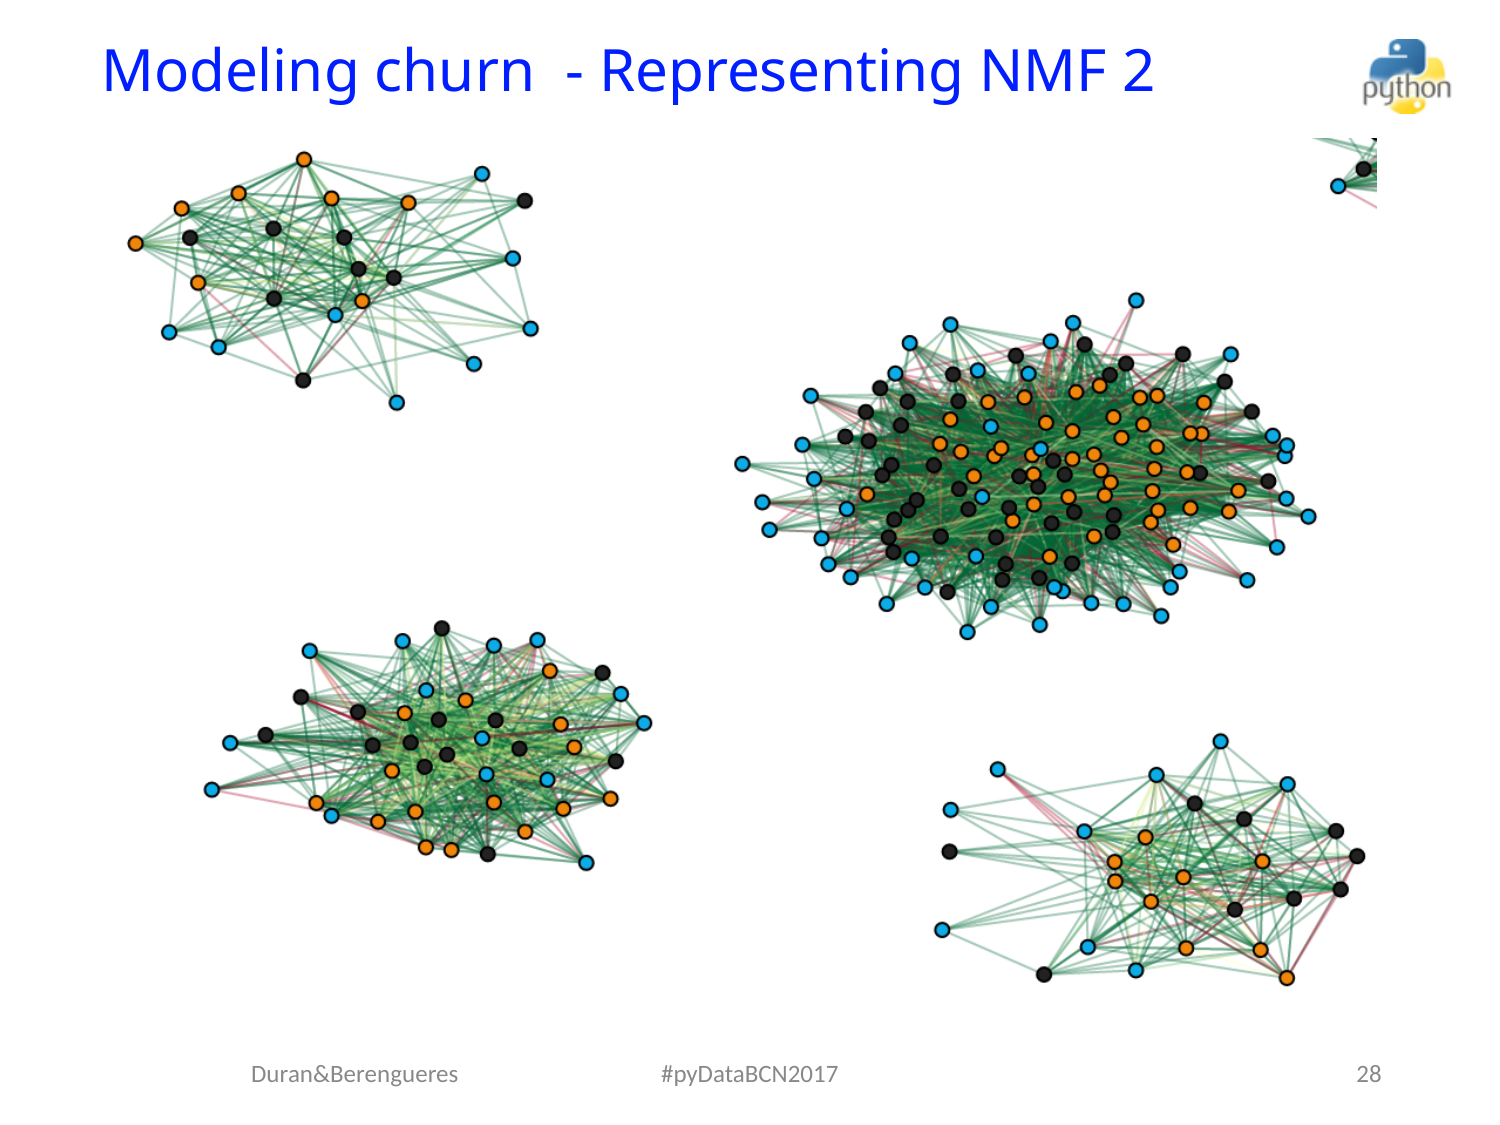

# Modeling churn - Representing NMF 2
Duran&Berengueres
#pyDataBCN2017